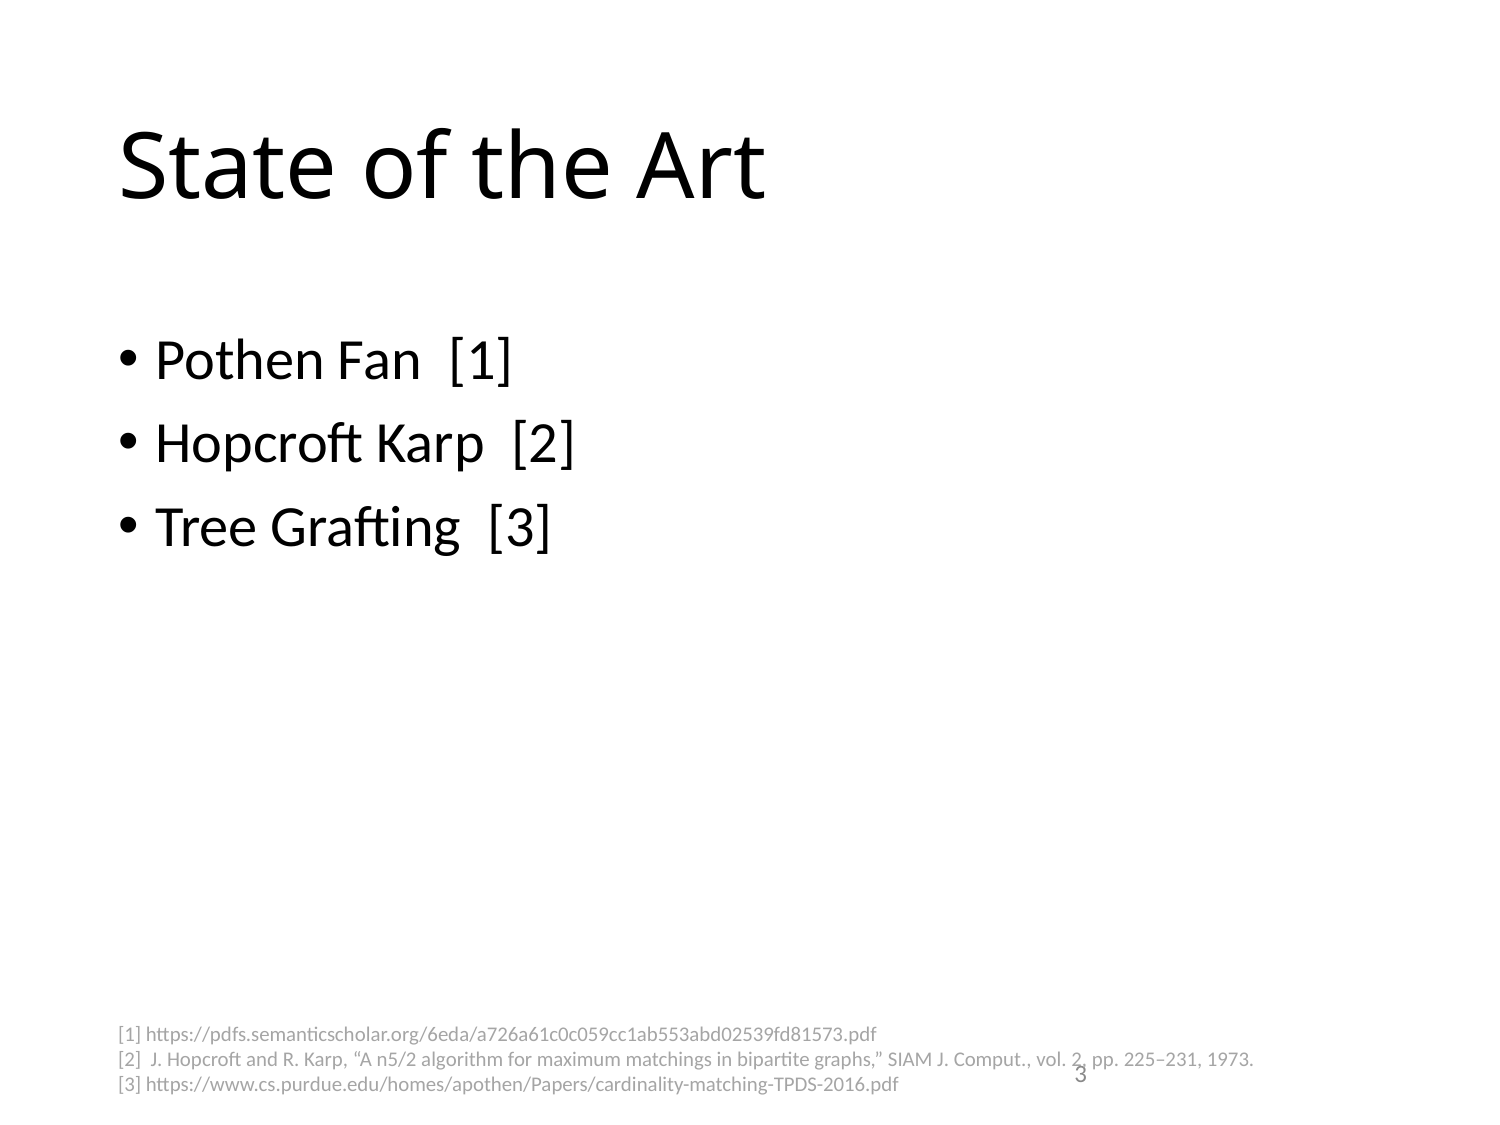

# State of the Art
Pothen Fan [1]
Hopcroft Karp [2]
Tree Grafting [3]
[1] https://pdfs.semanticscholar.org/6eda/a726a61c0c059cc1ab553abd02539fd81573.pdf
[2] J. Hopcroft and R. Karp, “A n5/2 algorithm for maximum matchings in bipartite graphs,” SIAM J. Comput., vol. 2, pp. 225–231, 1973.
[3] https://www.cs.purdue.edu/homes/apothen/Papers/cardinality-matching-TPDS-2016.pdf